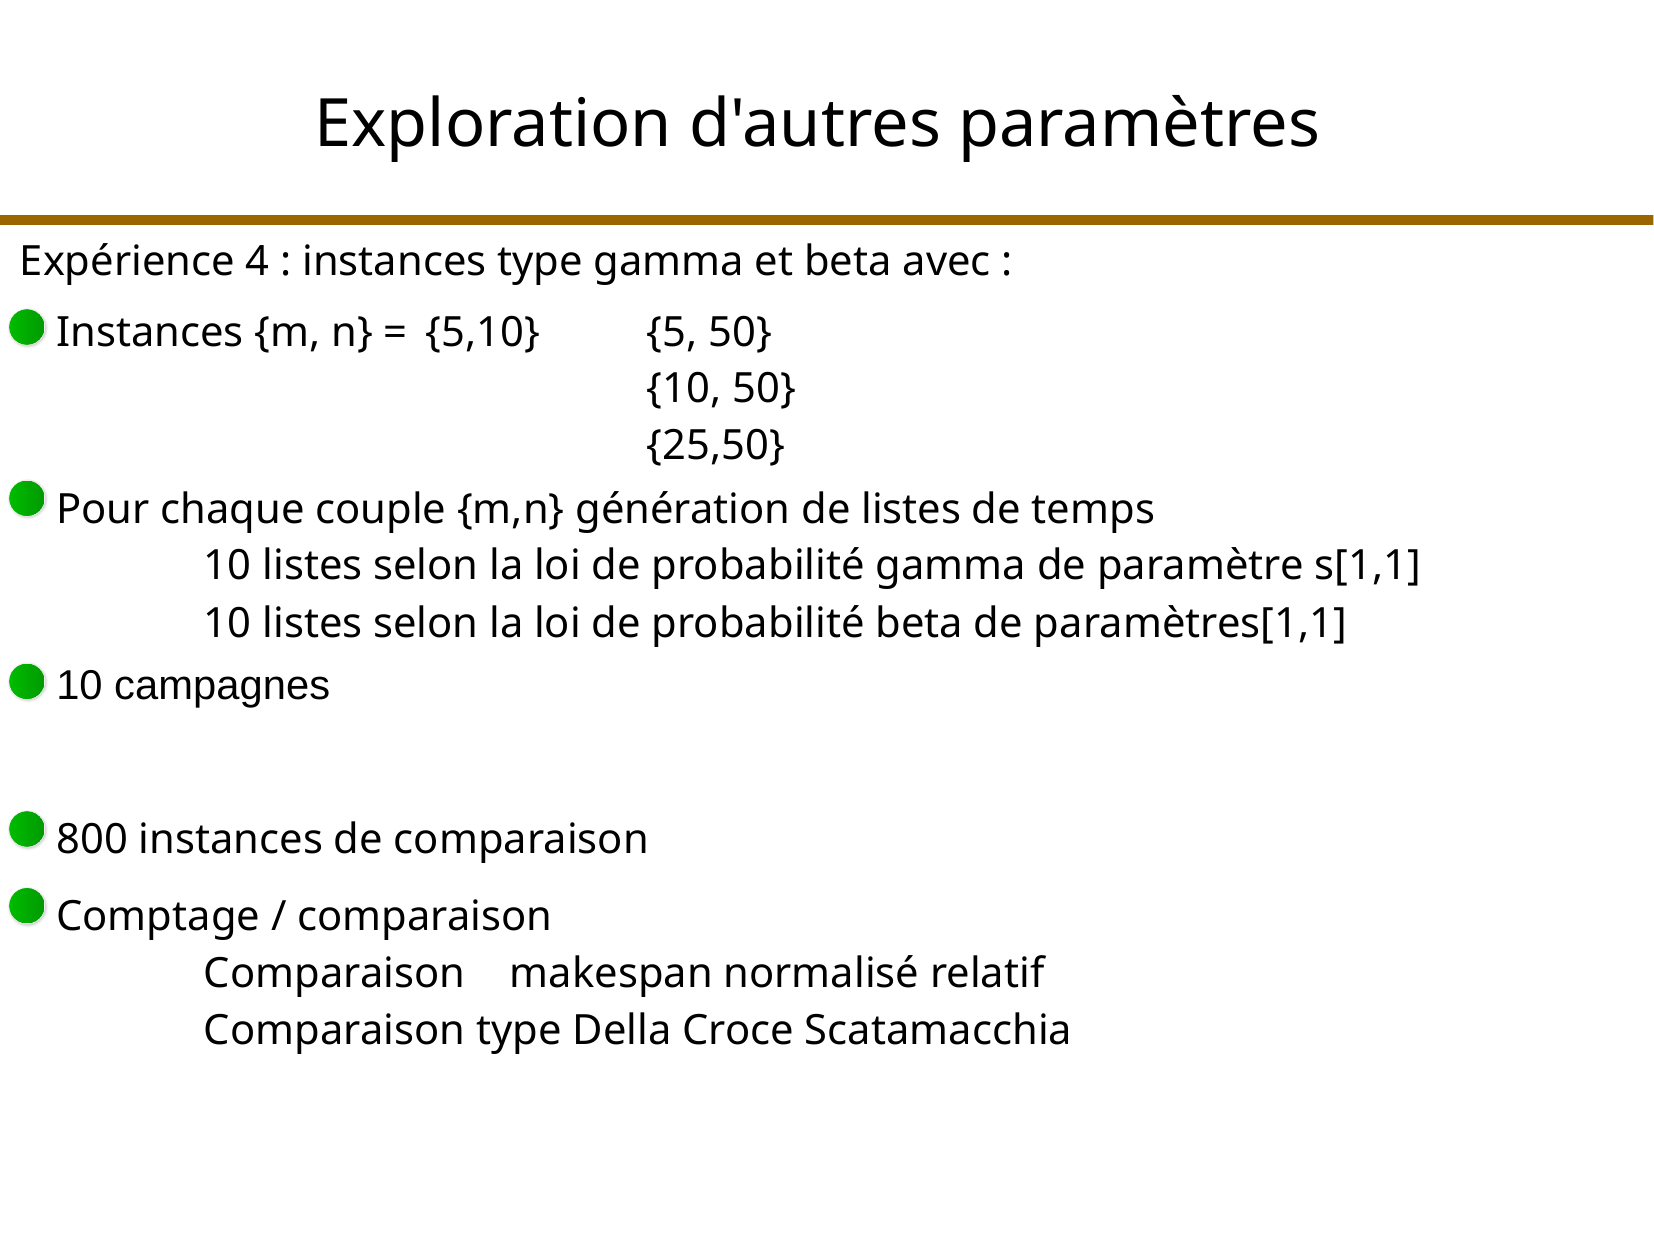

# Exploration d'autres paramètres
Expérience 4 : instances type gamma et beta avec :
Instances {m, n} = 	{5,10}		{5, 50}
								{10, 50}
								{25,50}
Pour chaque couple {m,n} génération de listes de temps
		10 listes selon la loi de probabilité gamma de paramètre s[1,1]
		10 listes selon la loi de probabilité beta de paramètres[1,1]
10 campagnes
800 instances de comparaison
Comptage / comparaison
		Comparaison 	 makespan normalisé relatif
		Comparaison type Della Croce Scatamacchia